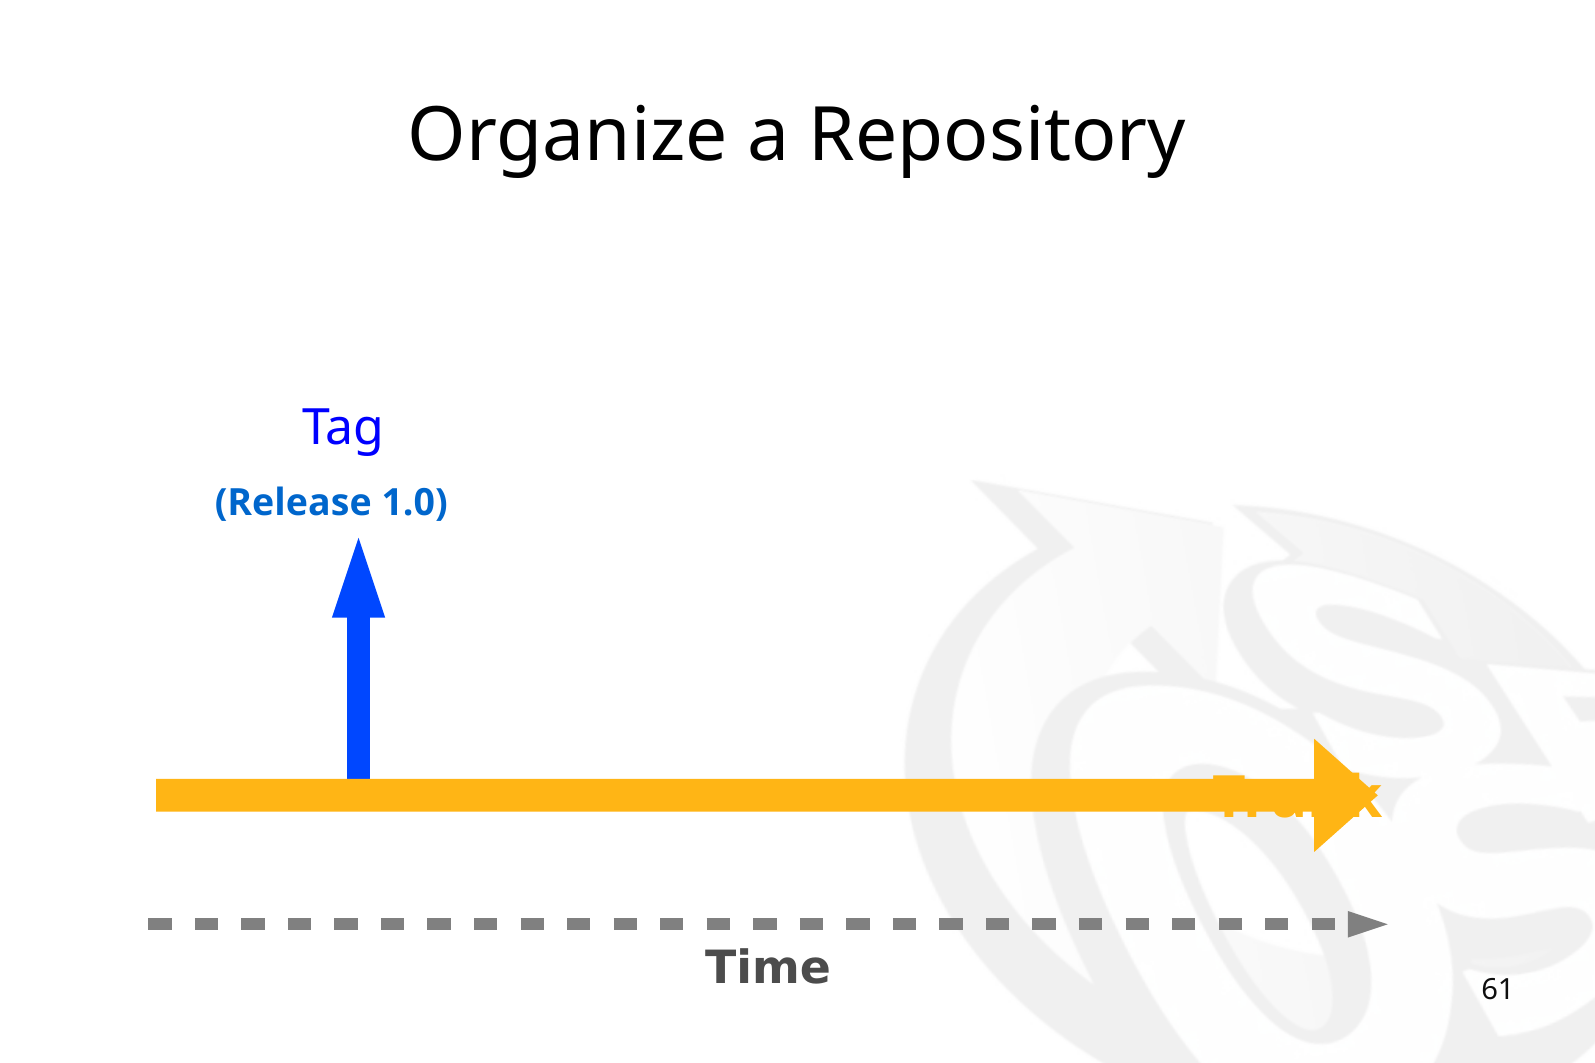

# Organize a Repository
Tag
(Release 1.0)
 Trunk
Time
61